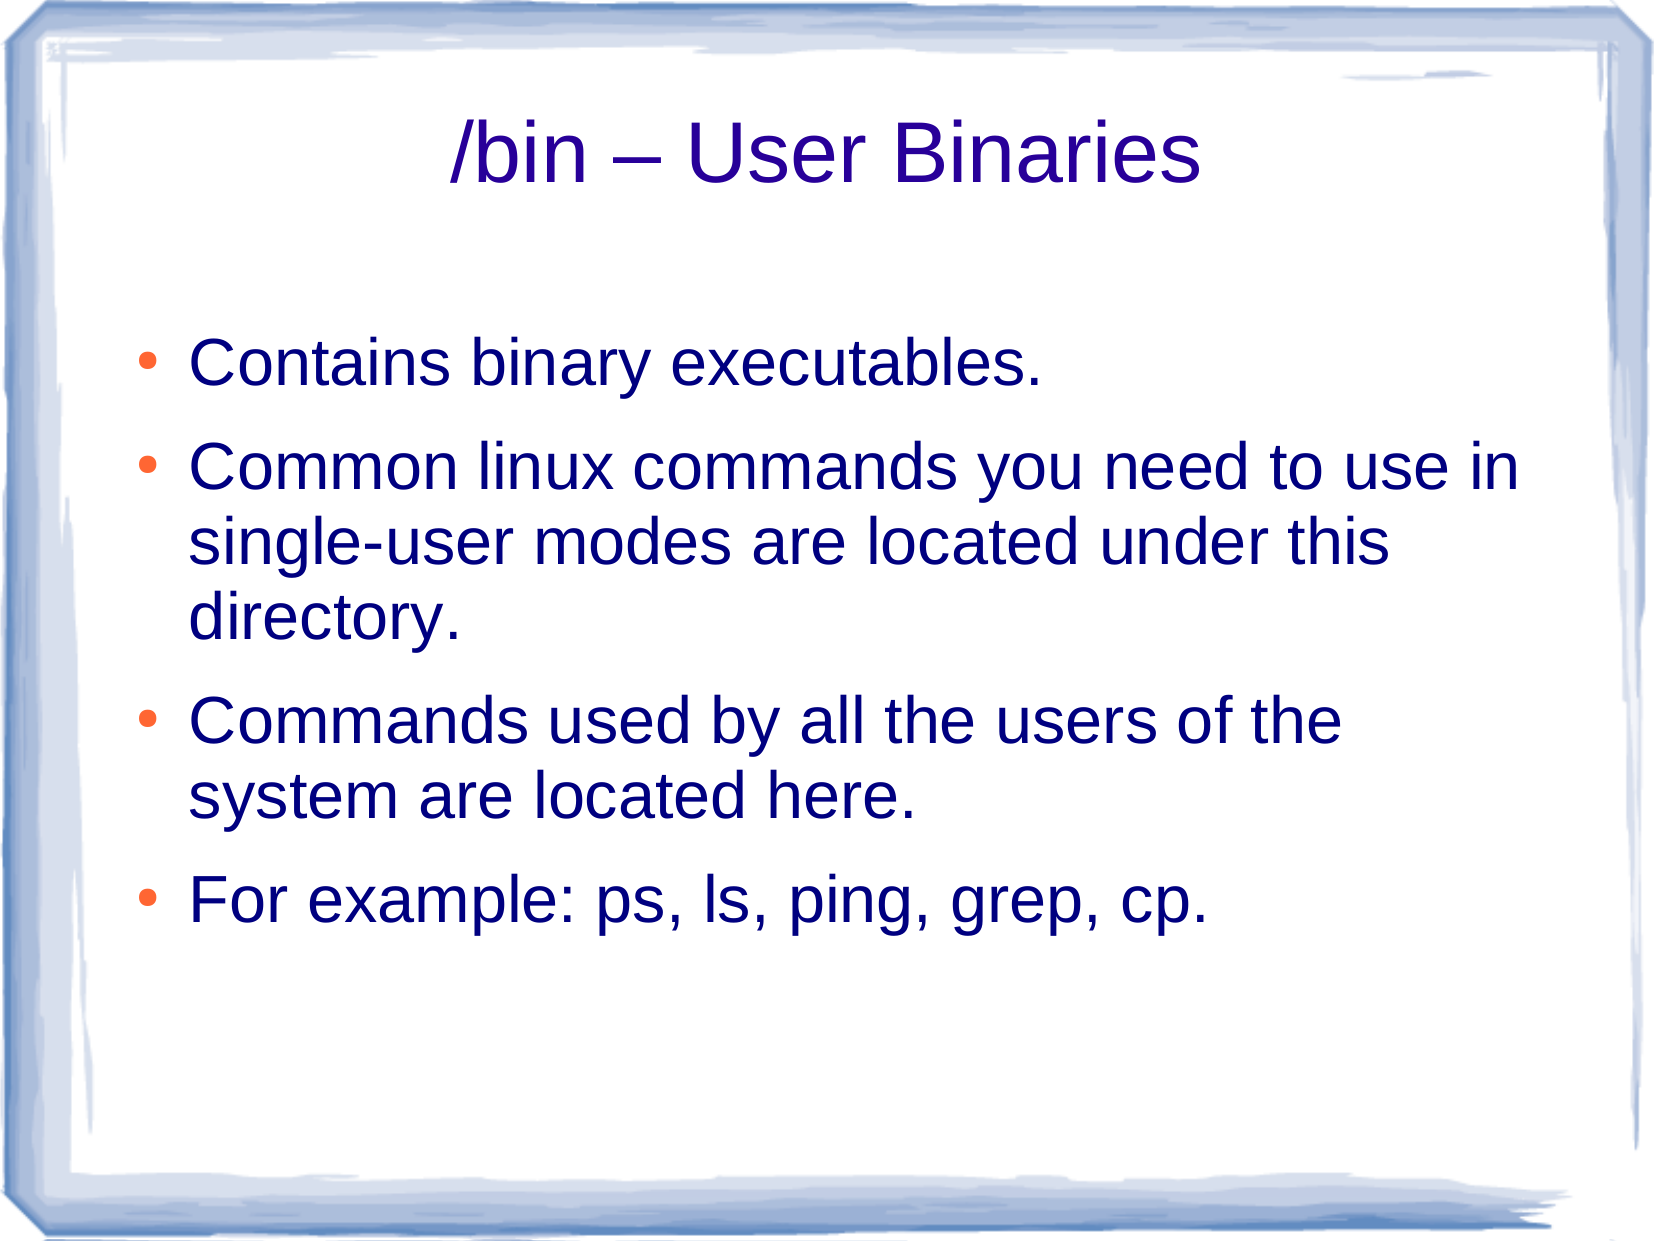

# /bin – User Binaries
Contains binary executables.
Common linux commands you need to use in single-user modes are located under this directory.
Commands used by all the users of the system are located here.
For example: ps, ls, ping, grep, cp.